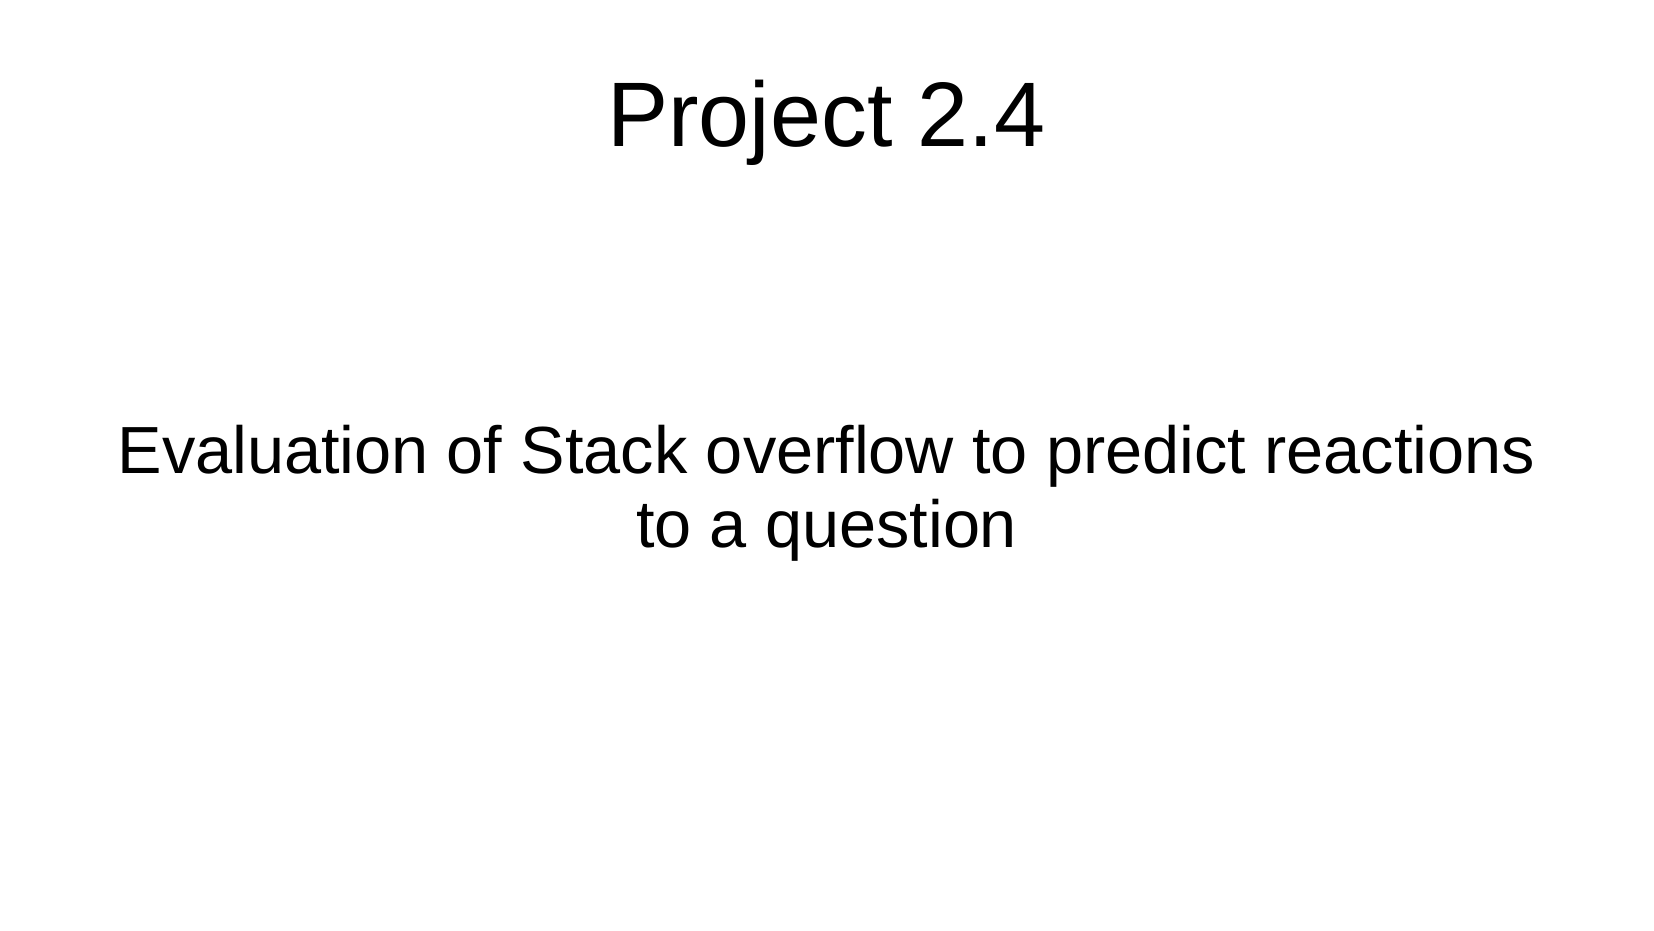

# Project 2.4
Evaluation of Stack overflow to predict reactions to a question